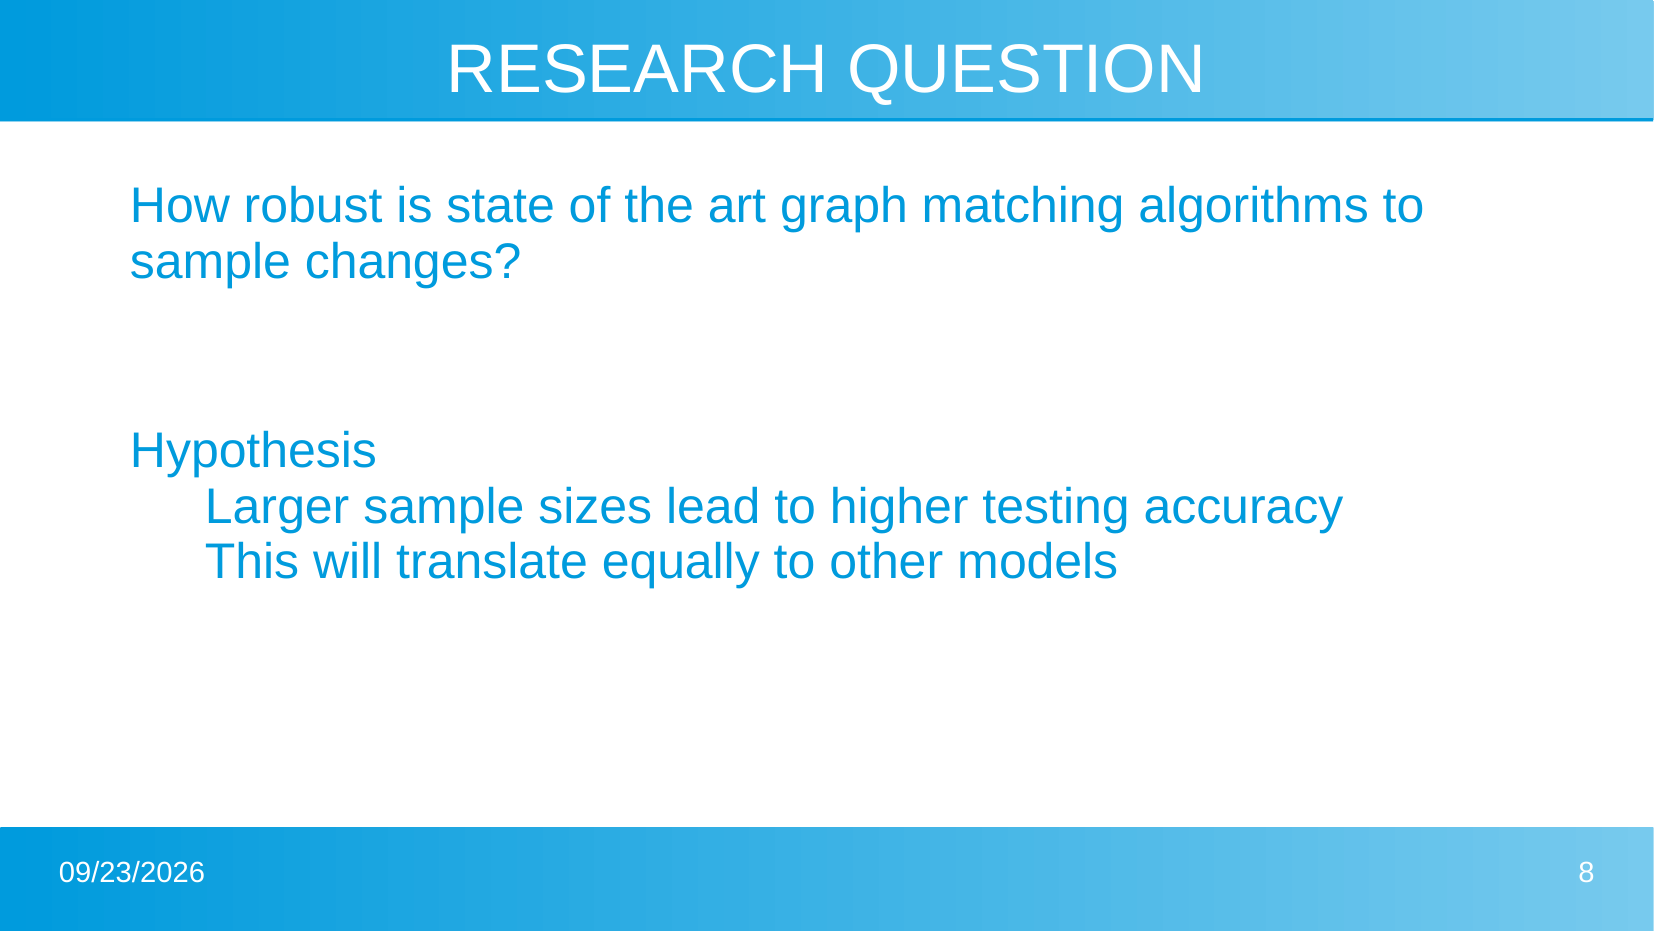

# RESEARCH QUESTION
How robust is state of the art graph matching algorithms to sample changes?
Hypothesis
	Larger sample sizes lead to higher testing accuracy
	This will translate equally to other models
8